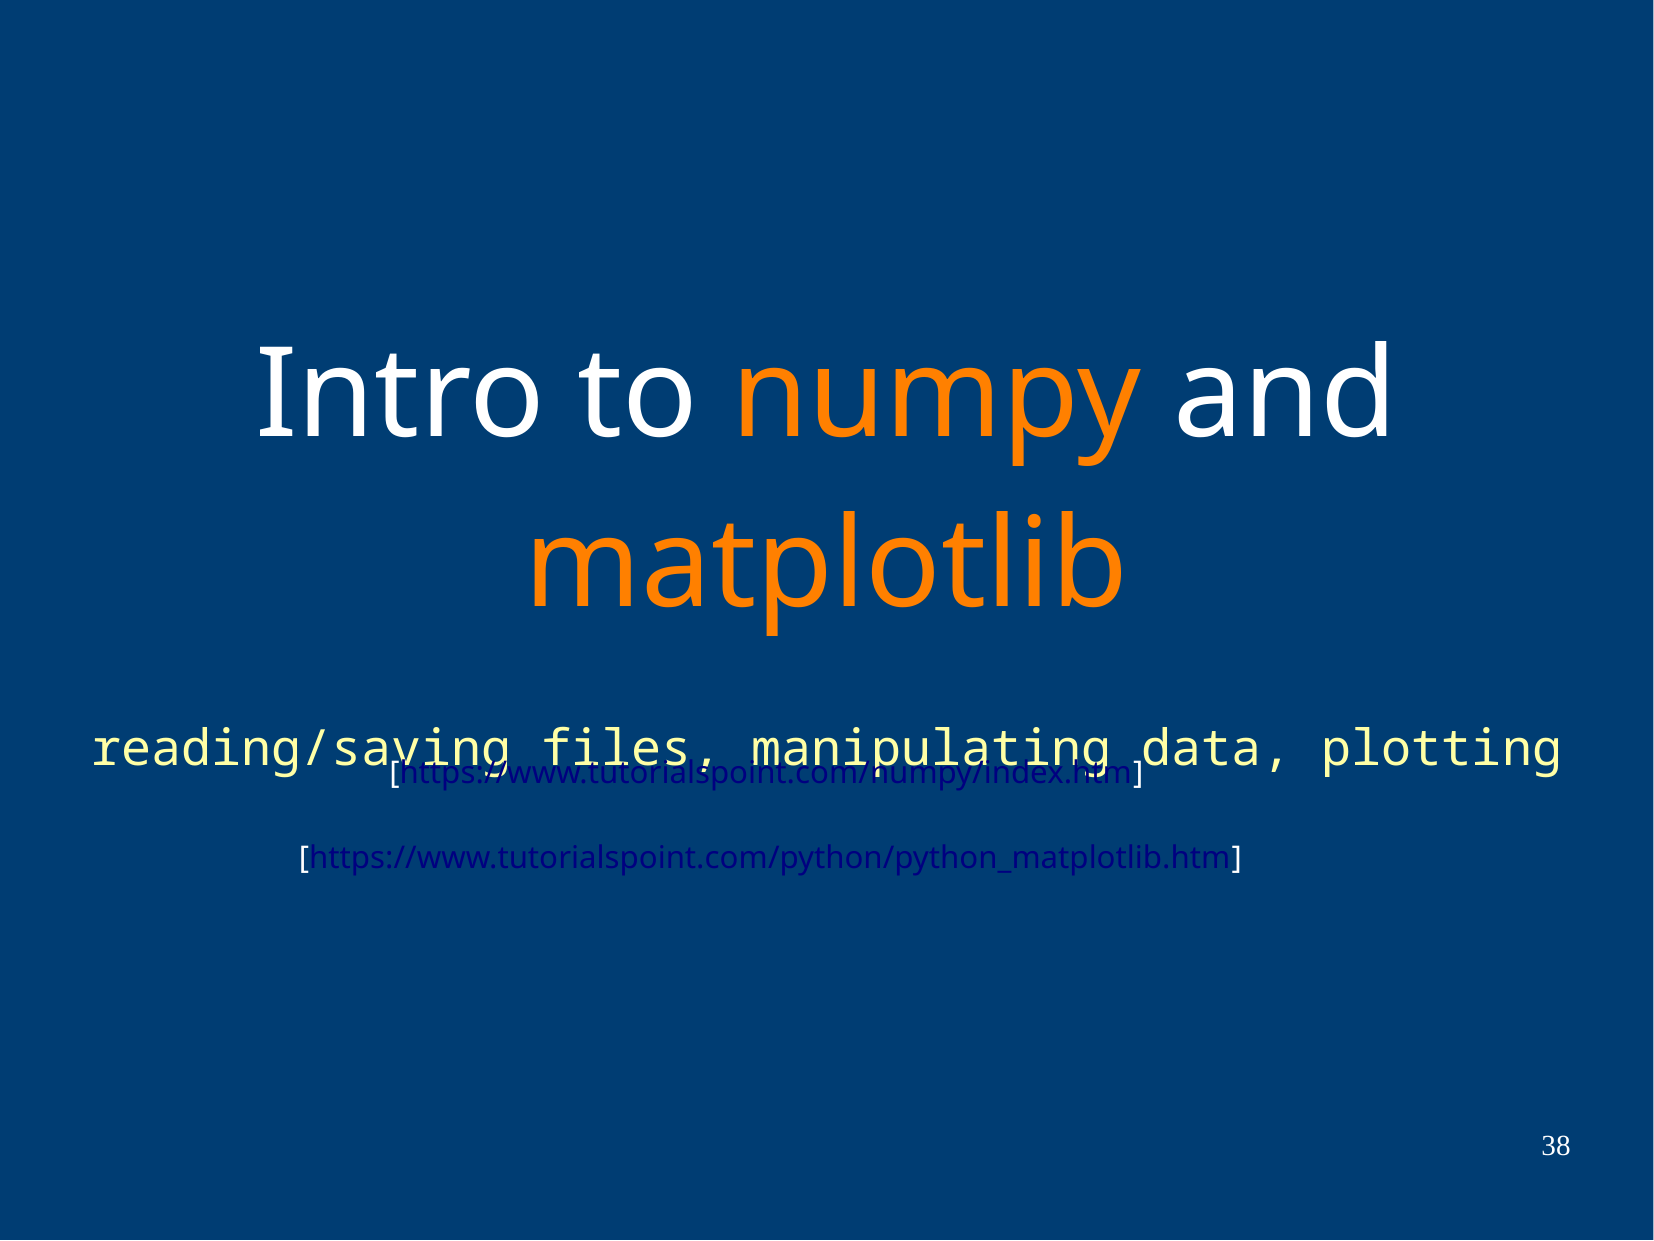

Intro to numpy and matplotlib
reading/saving files, manipulating data, plotting
[https://www.tutorialspoint.com/numpy/index.htm]
[https://www.tutorialspoint.com/python/python_matplotlib.htm]